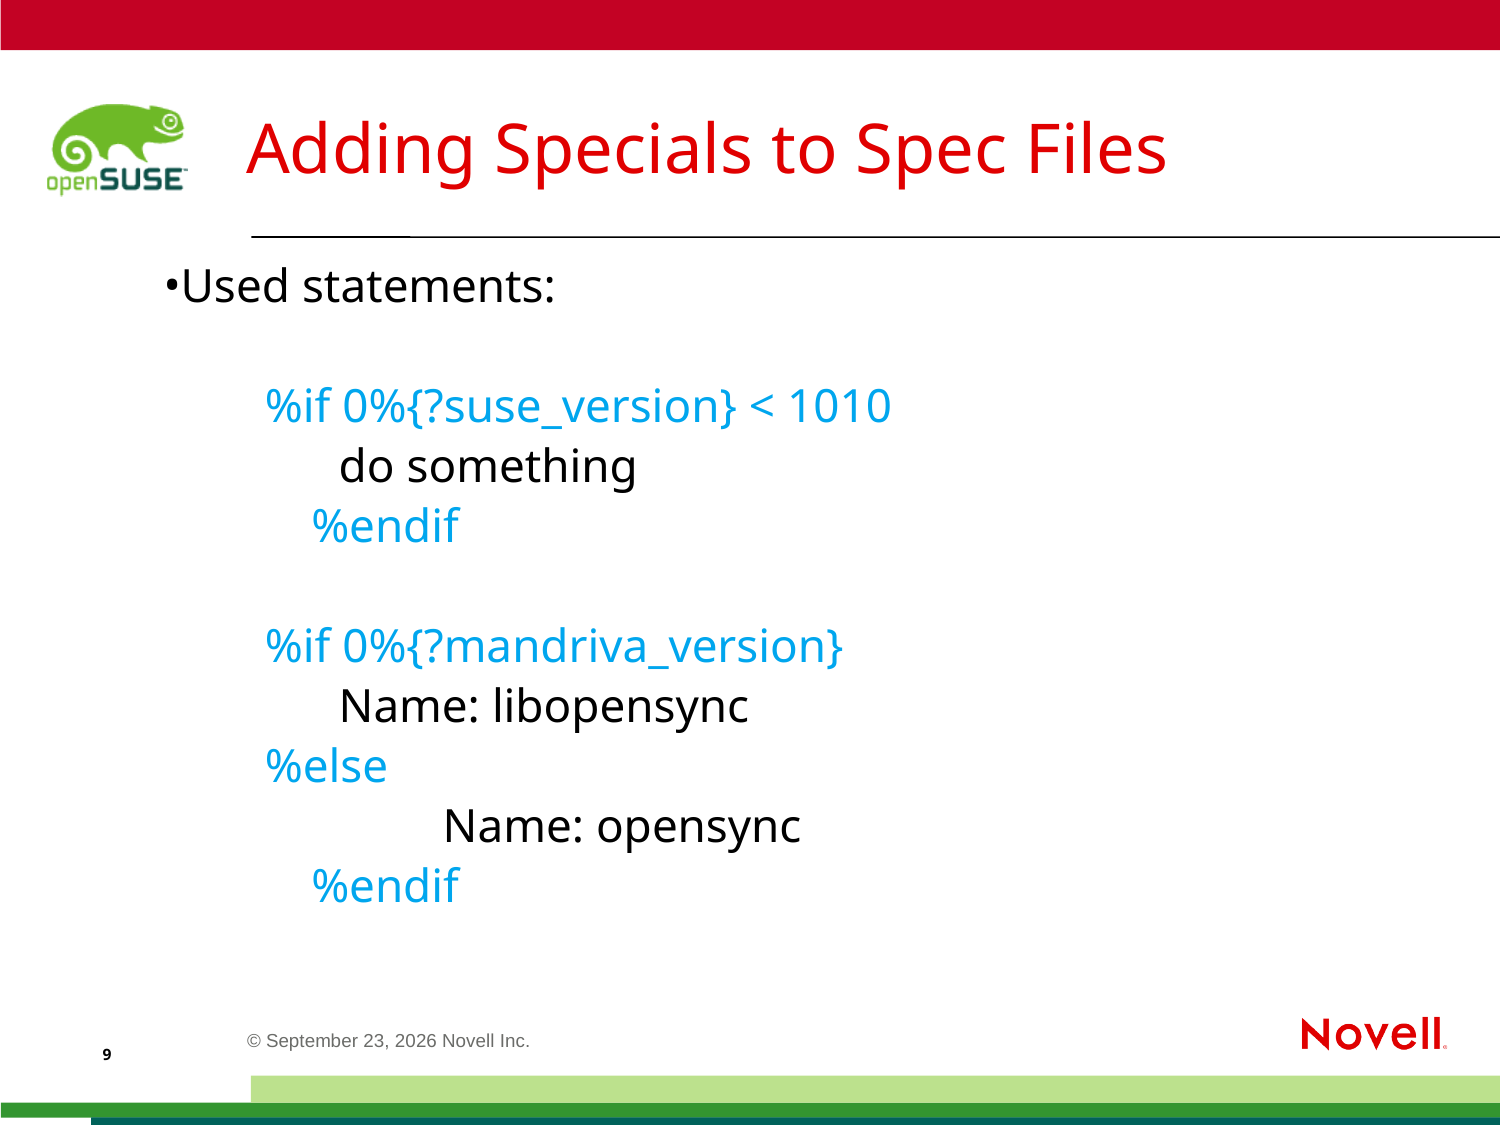

# Adding Specials to Spec Files
Used statements:
	%if 0%{?suse_version} < 1010
		do something
 %endif
	%if 0%{?mandriva_version}
		Name: libopensync
	%else
 Name: opensync
 %endif